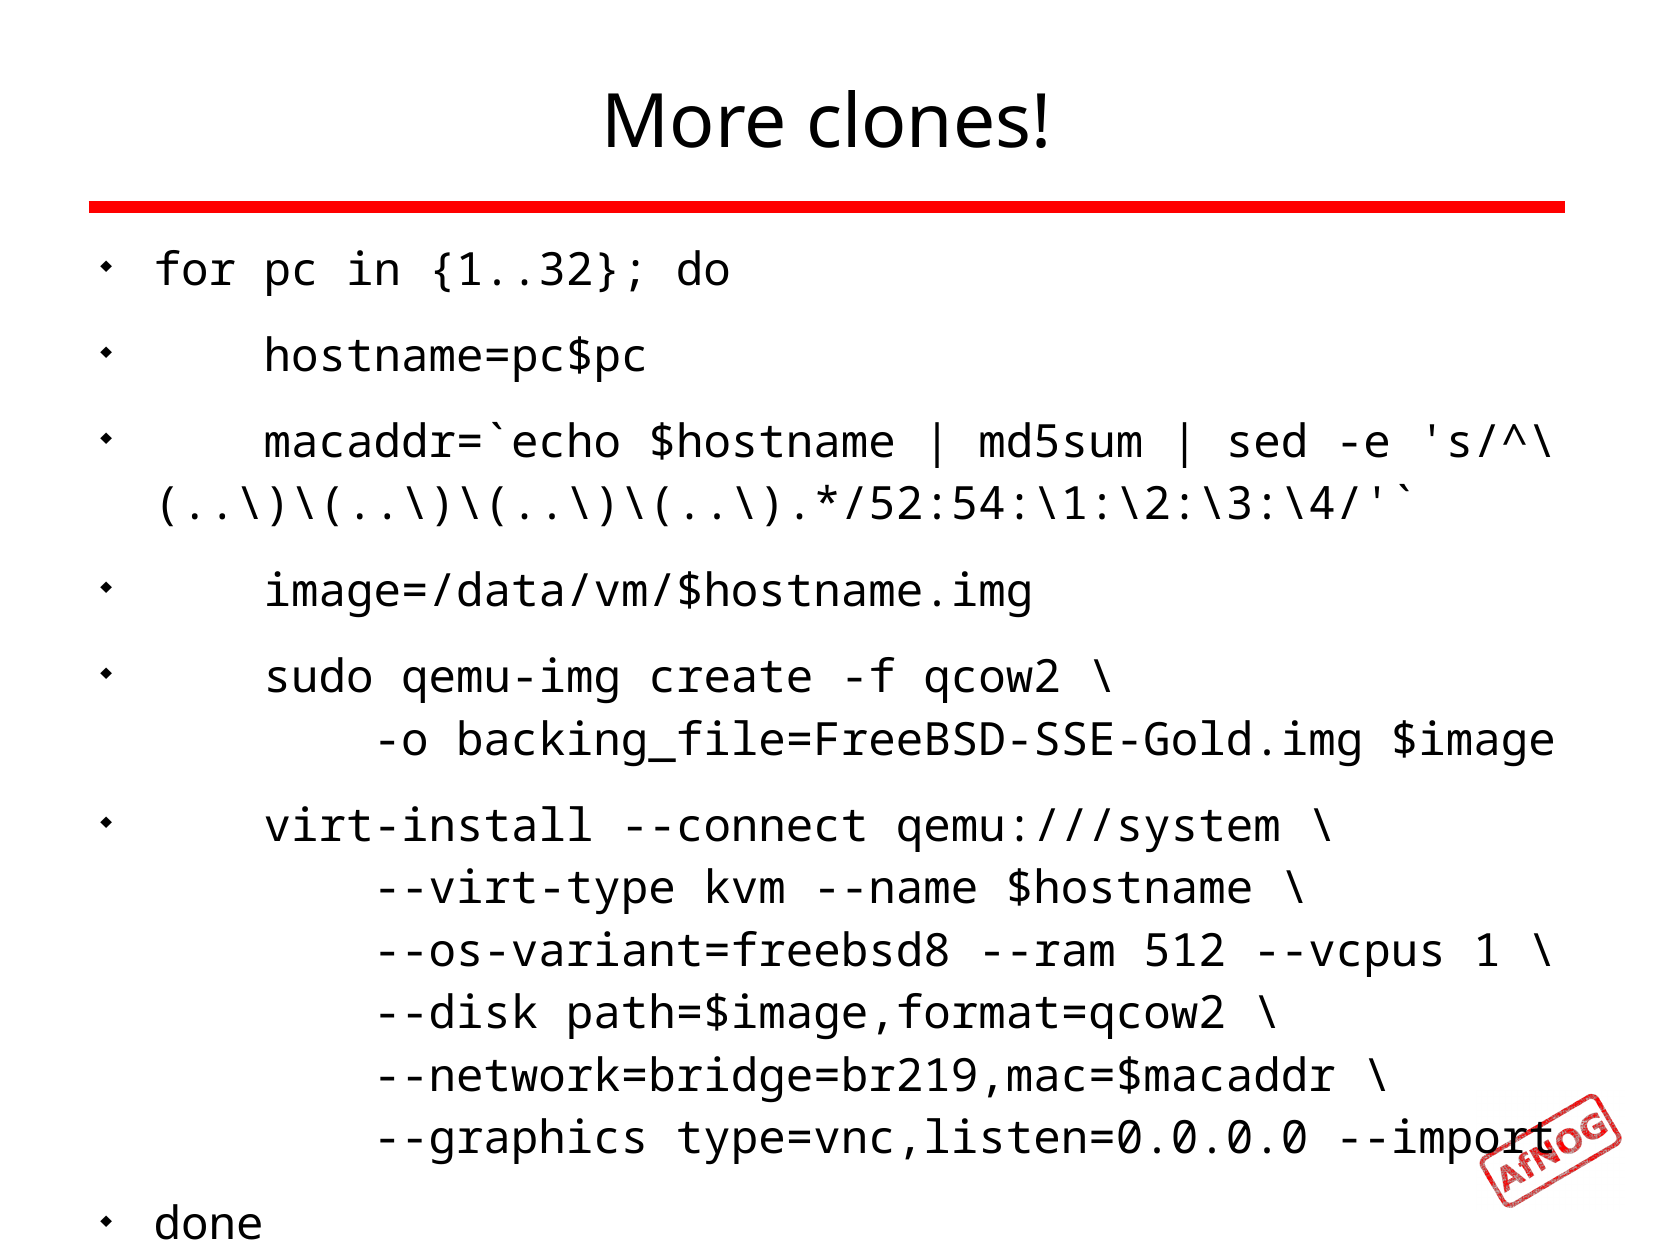

# More clones!
for pc in {1..32}; do
 hostname=pc$pc
 macaddr=`echo $hostname | md5sum | sed -e 's/^\(..\)\(..\)\(..\)\(..\).*/52:54:\1:\2:\3:\4/'`
 image=/data/vm/$hostname.img
 sudo qemu-img create -f qcow2 \
 -o backing_file=FreeBSD-SSE-Gold.img $image
 virt-install --connect qemu:///system \
 --virt-type kvm --name $hostname \
 --os-variant=freebsd8 --ram 512 --vcpus 1 \
 --disk path=$image,format=qcow2 \
 --network=bridge=br219,mac=$macaddr \
 --graphics type=vnc,listen=0.0.0.0 --import
done